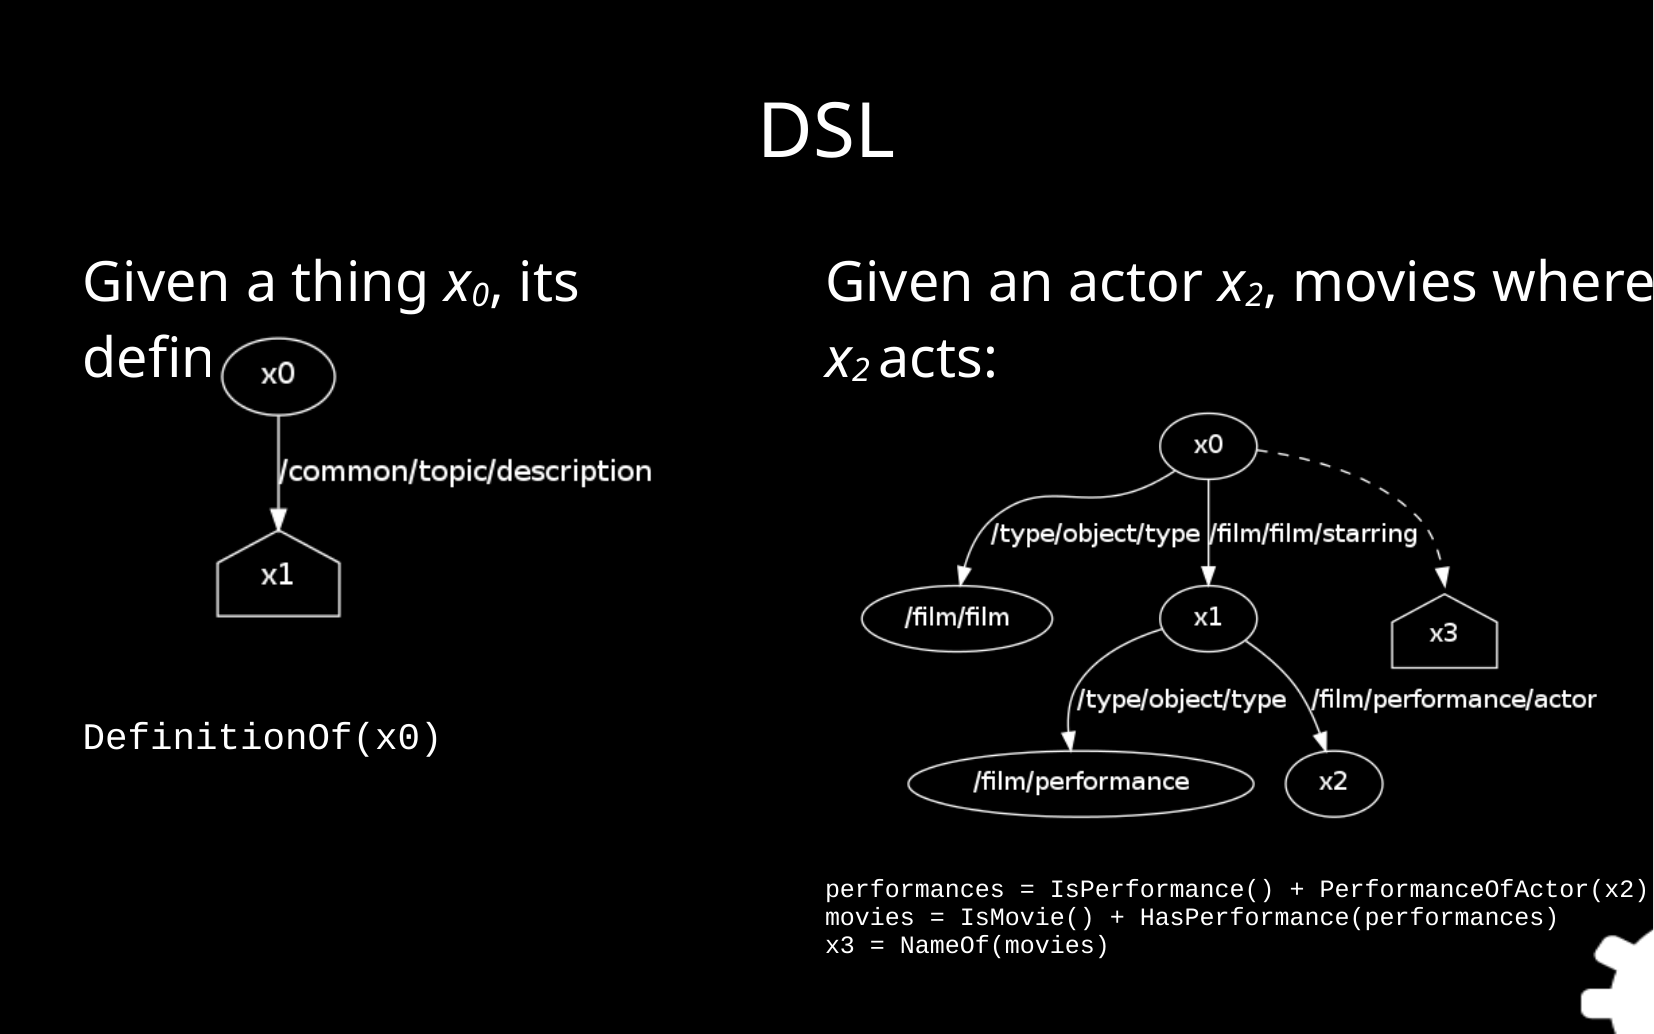

# DSL
Given a thing x0, its definition:
DefinitionOf(x0)
Given an actor x2, movies where x2 acts:
performances = IsPerformance() + PerformanceOfActor(x2)
movies = IsMovie() + HasPerformance(performances)
x3 = NameOf(movies)